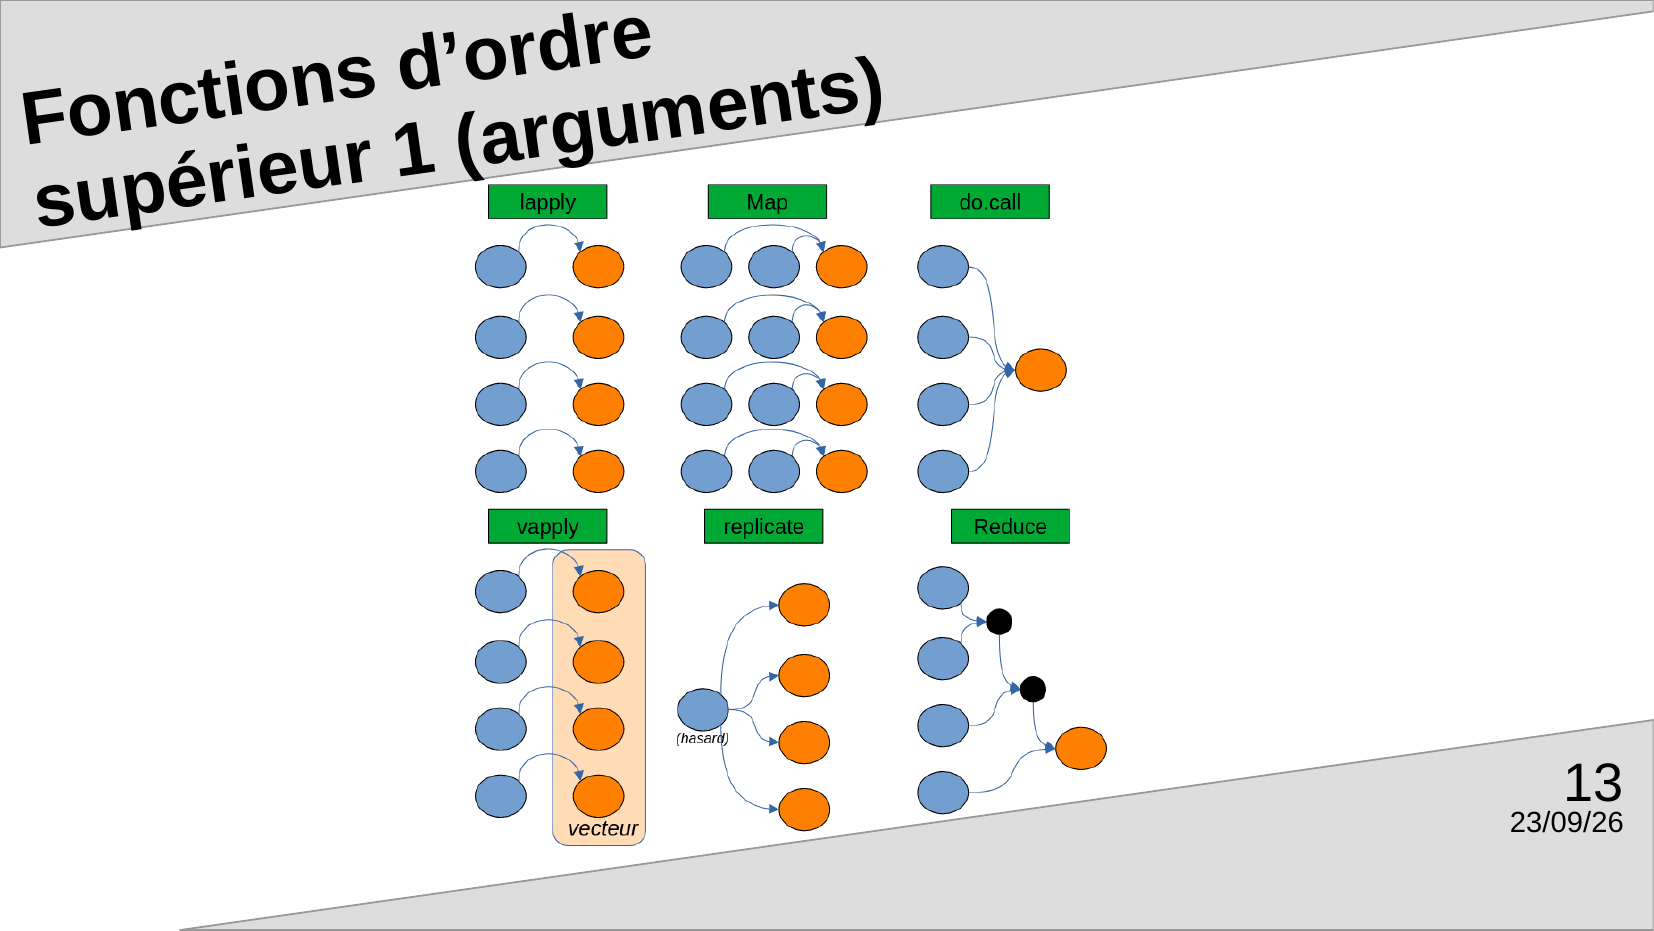

# Fonctions d’ordre supérieur 1 (arguments)
13